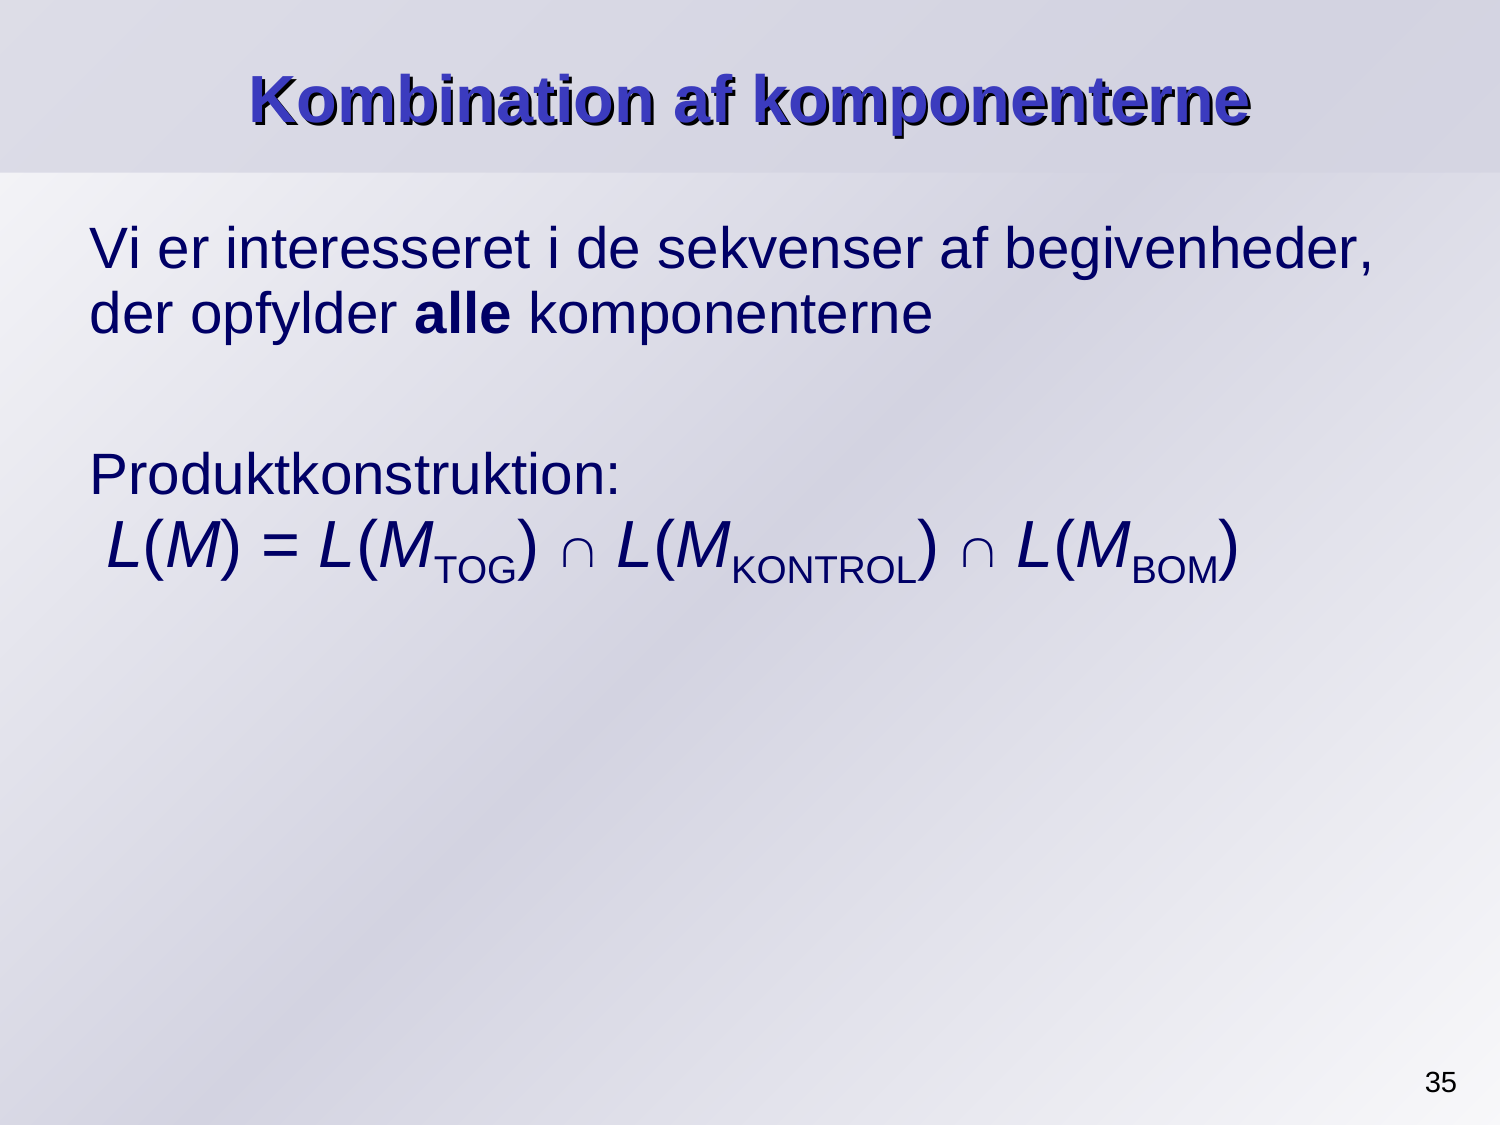

# Kombination af komponenterne
Vi er interesseret i de sekvenser af begivenheder, der opfylder alle komponenterne
Produktkonstruktion:
 L(M) = L(MTOG) ∩ L(MKONTROL) ∩ L(MBOM)
35